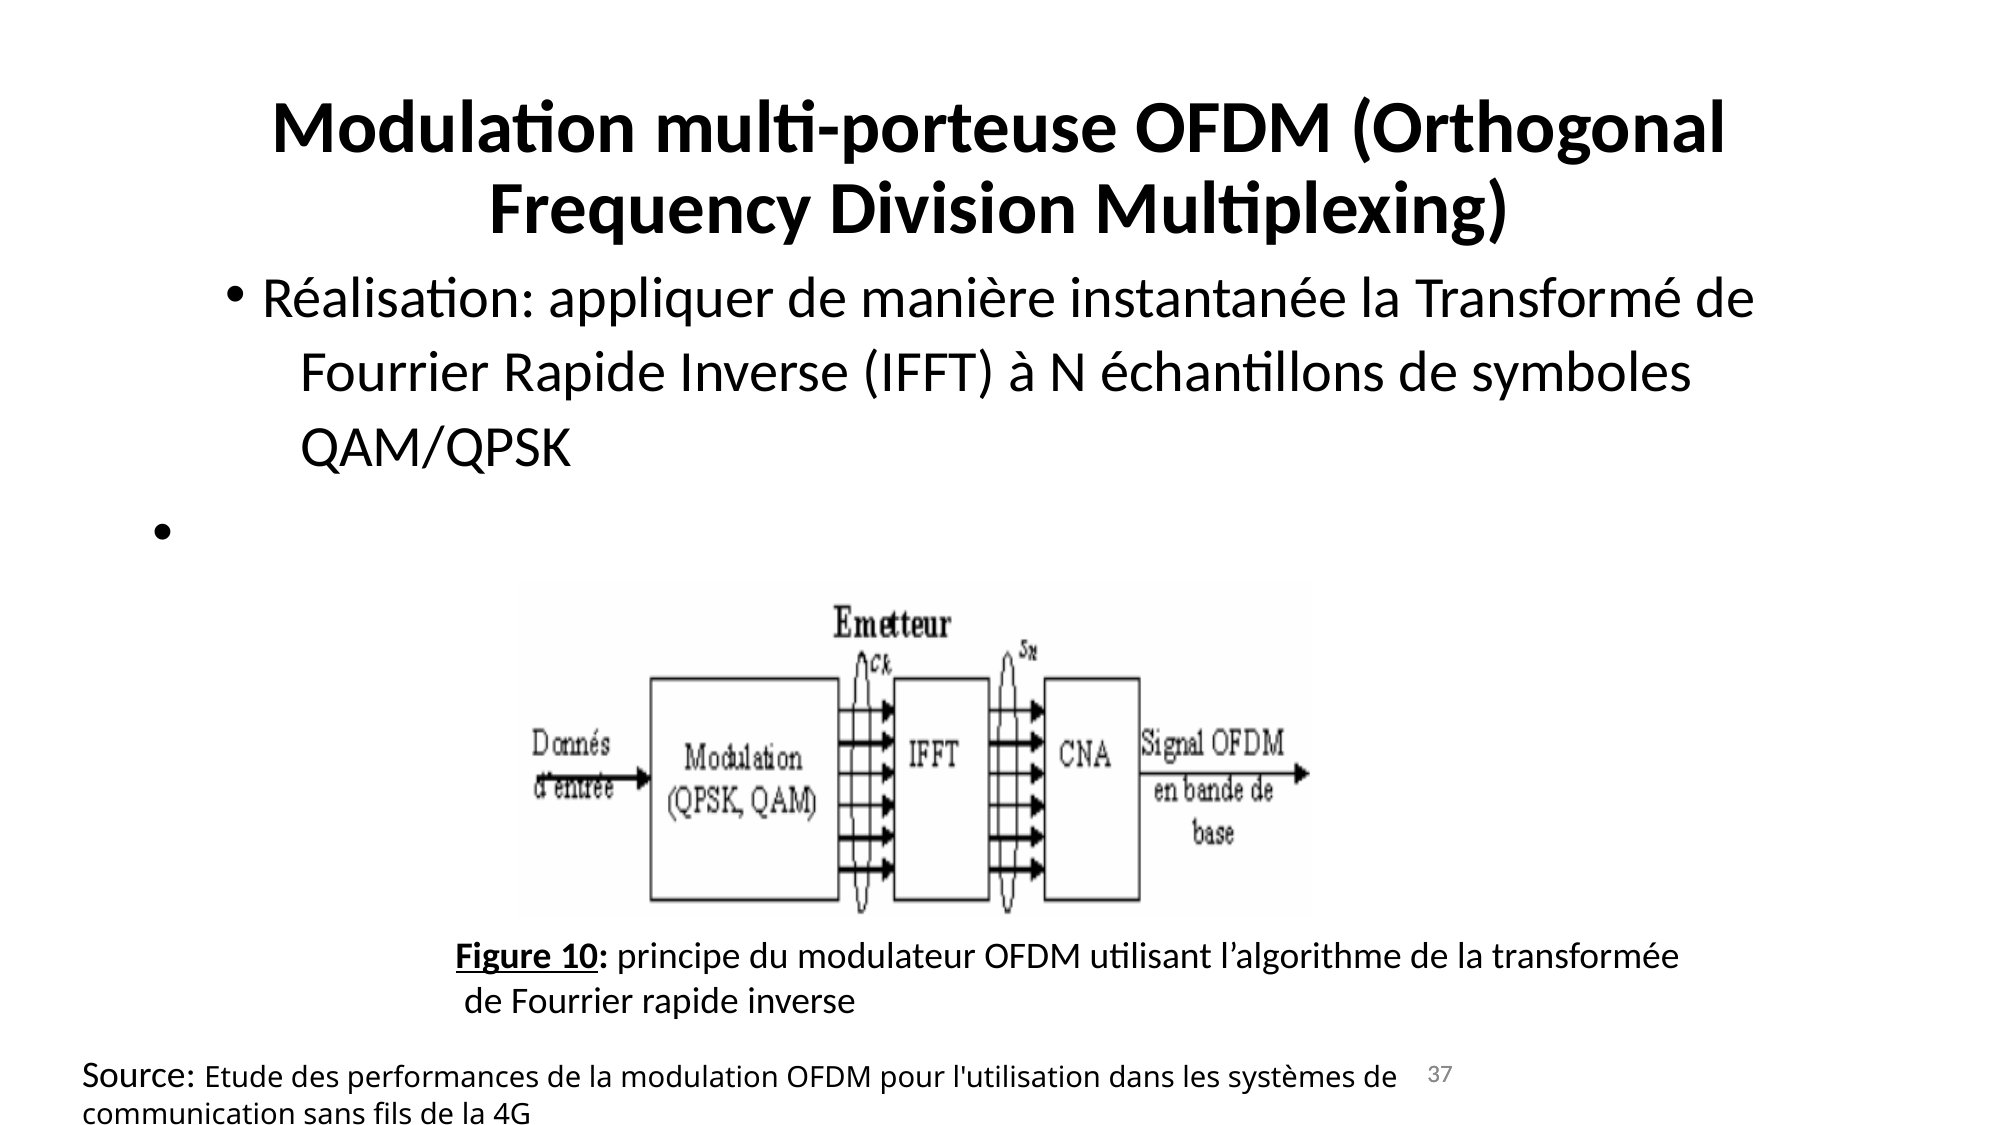

# Modulation multi-porteuse OFDM (Orthogonal Frequency Division Multiplexing)
Réalisation: appliquer de manière instantanée la Transformé de
Fourrier Rapide Inverse (IFFT) à N échantillons de symboles QAM/QPSK
Figure 10: principe du modulateur OFDM utilisant l’algorithme de la transformée
 de Fourrier rapide inverse
Source: Etude des performances de la modulation OFDM pour l'utilisation dans les systèmes de communication sans fils de la 4G